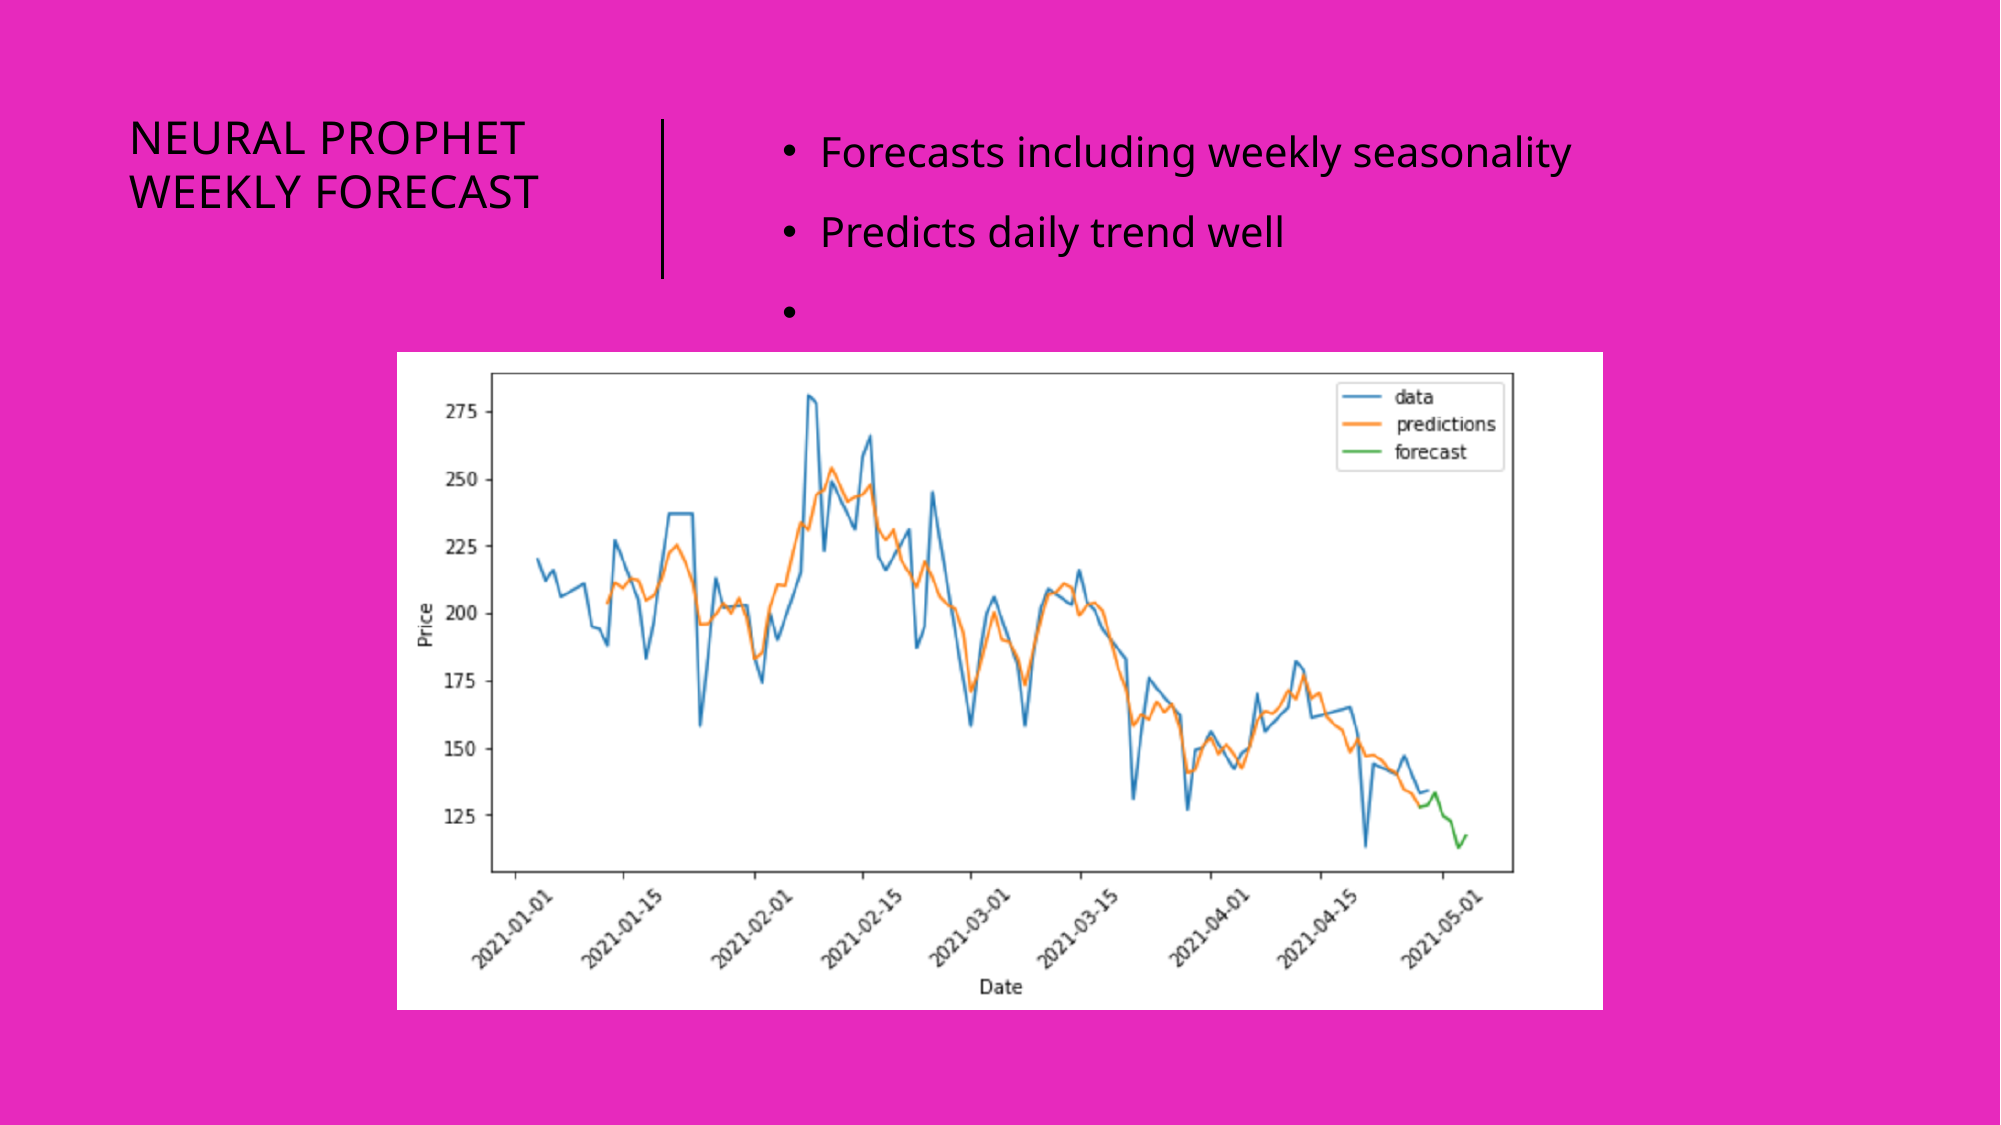

# Neural Prophet weekly forecast
Forecasts including weekly seasonality
Predicts daily trend well